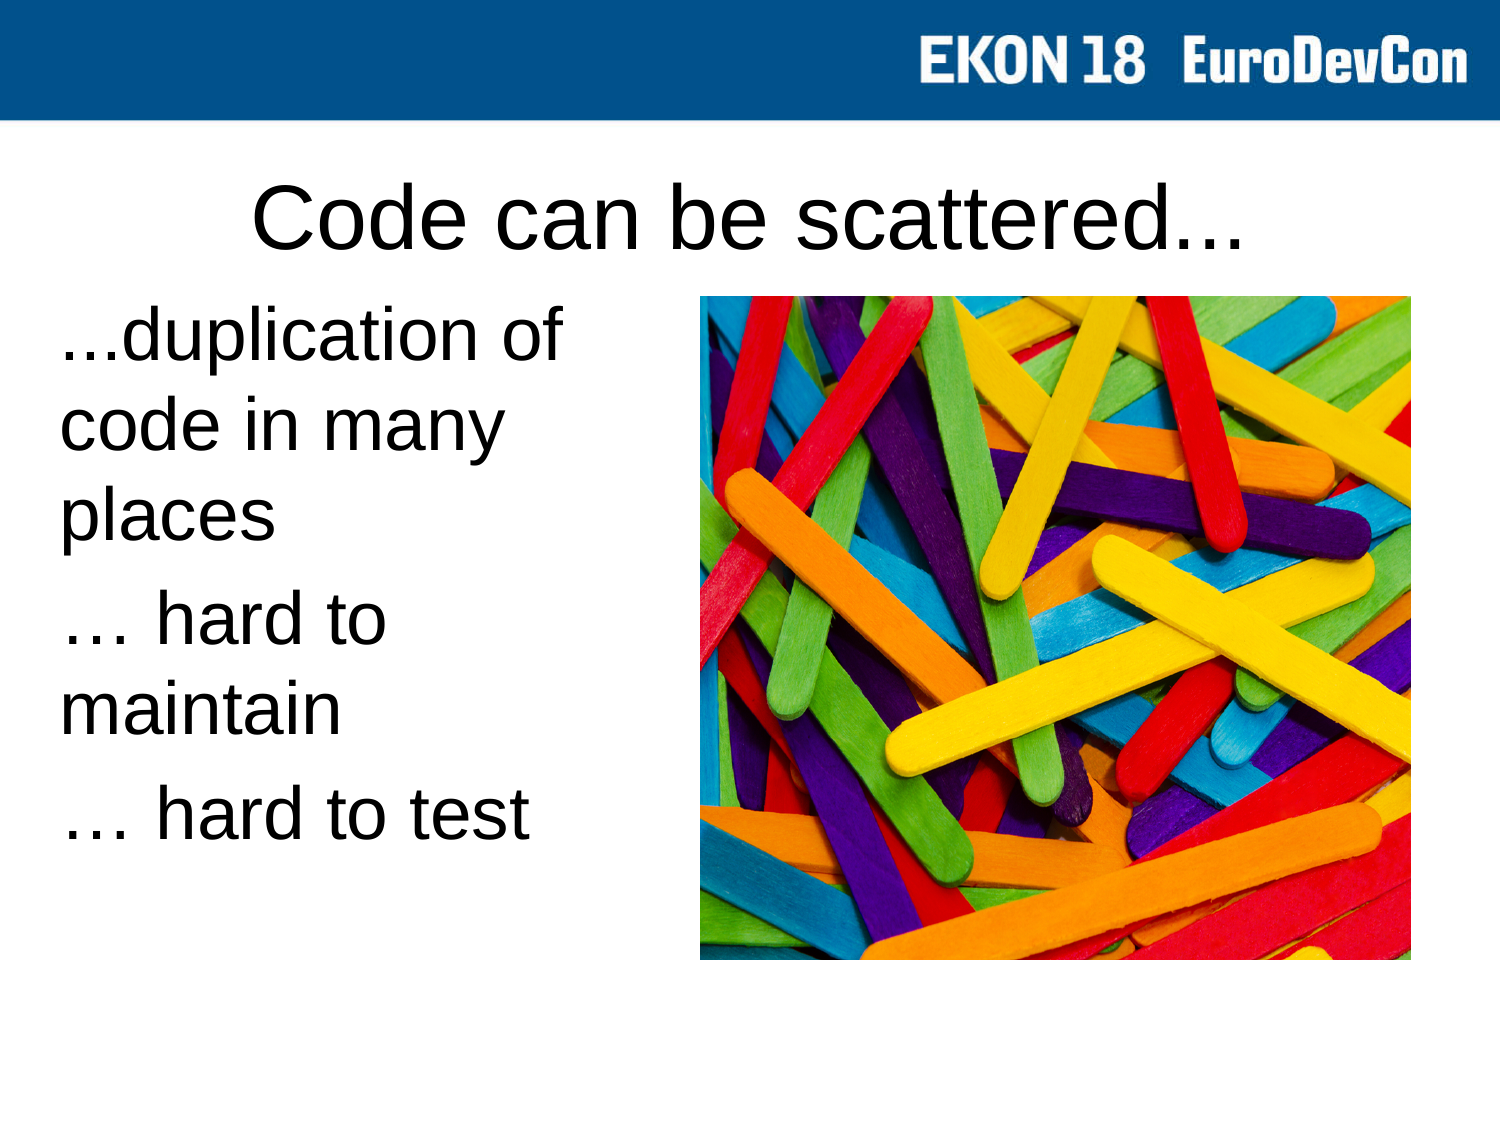

# Code can be scattered...
...duplication of code in many places
… hard to maintain
… hard to test